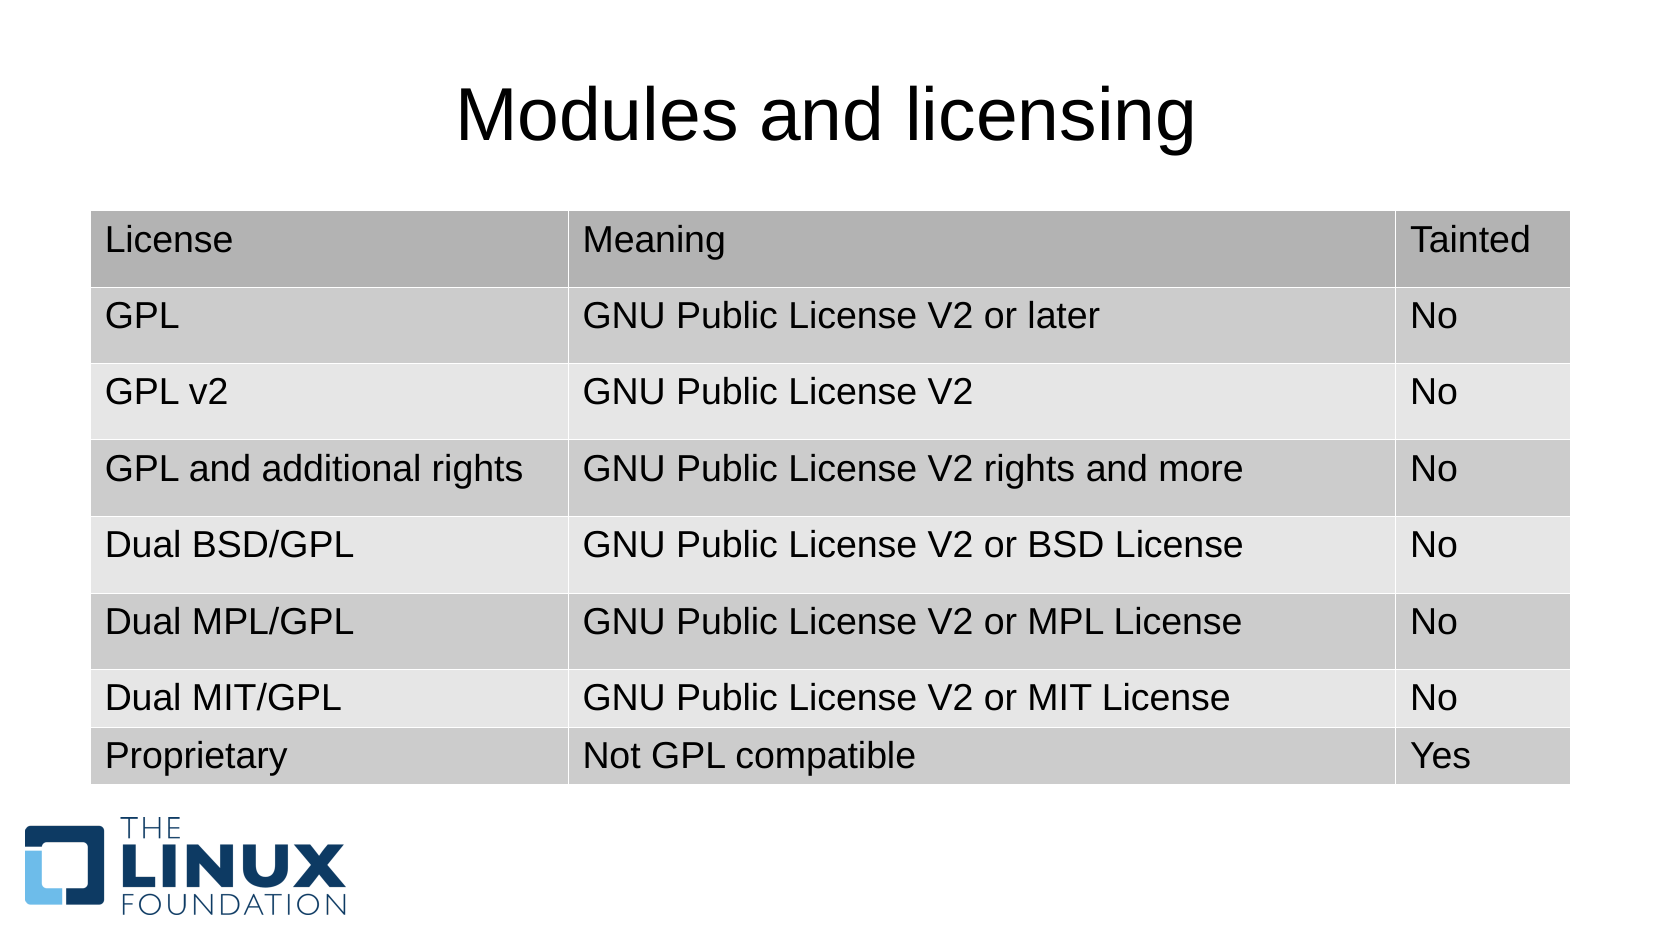

# Modules and licensing
| License | Meaning | Tainted |
| --- | --- | --- |
| GPL | GNU Public License V2 or later | No |
| GPL v2 | GNU Public License V2 | No |
| GPL and additional rights | GNU Public License V2 rights and more | No |
| Dual BSD/GPL | GNU Public License V2 or BSD License | No |
| Dual MPL/GPL | GNU Public License V2 or MPL License | No |
| Dual MIT/GPL | GNU Public License V2 or MIT License | No |
| Proprietary | Not GPL compatible | Yes |